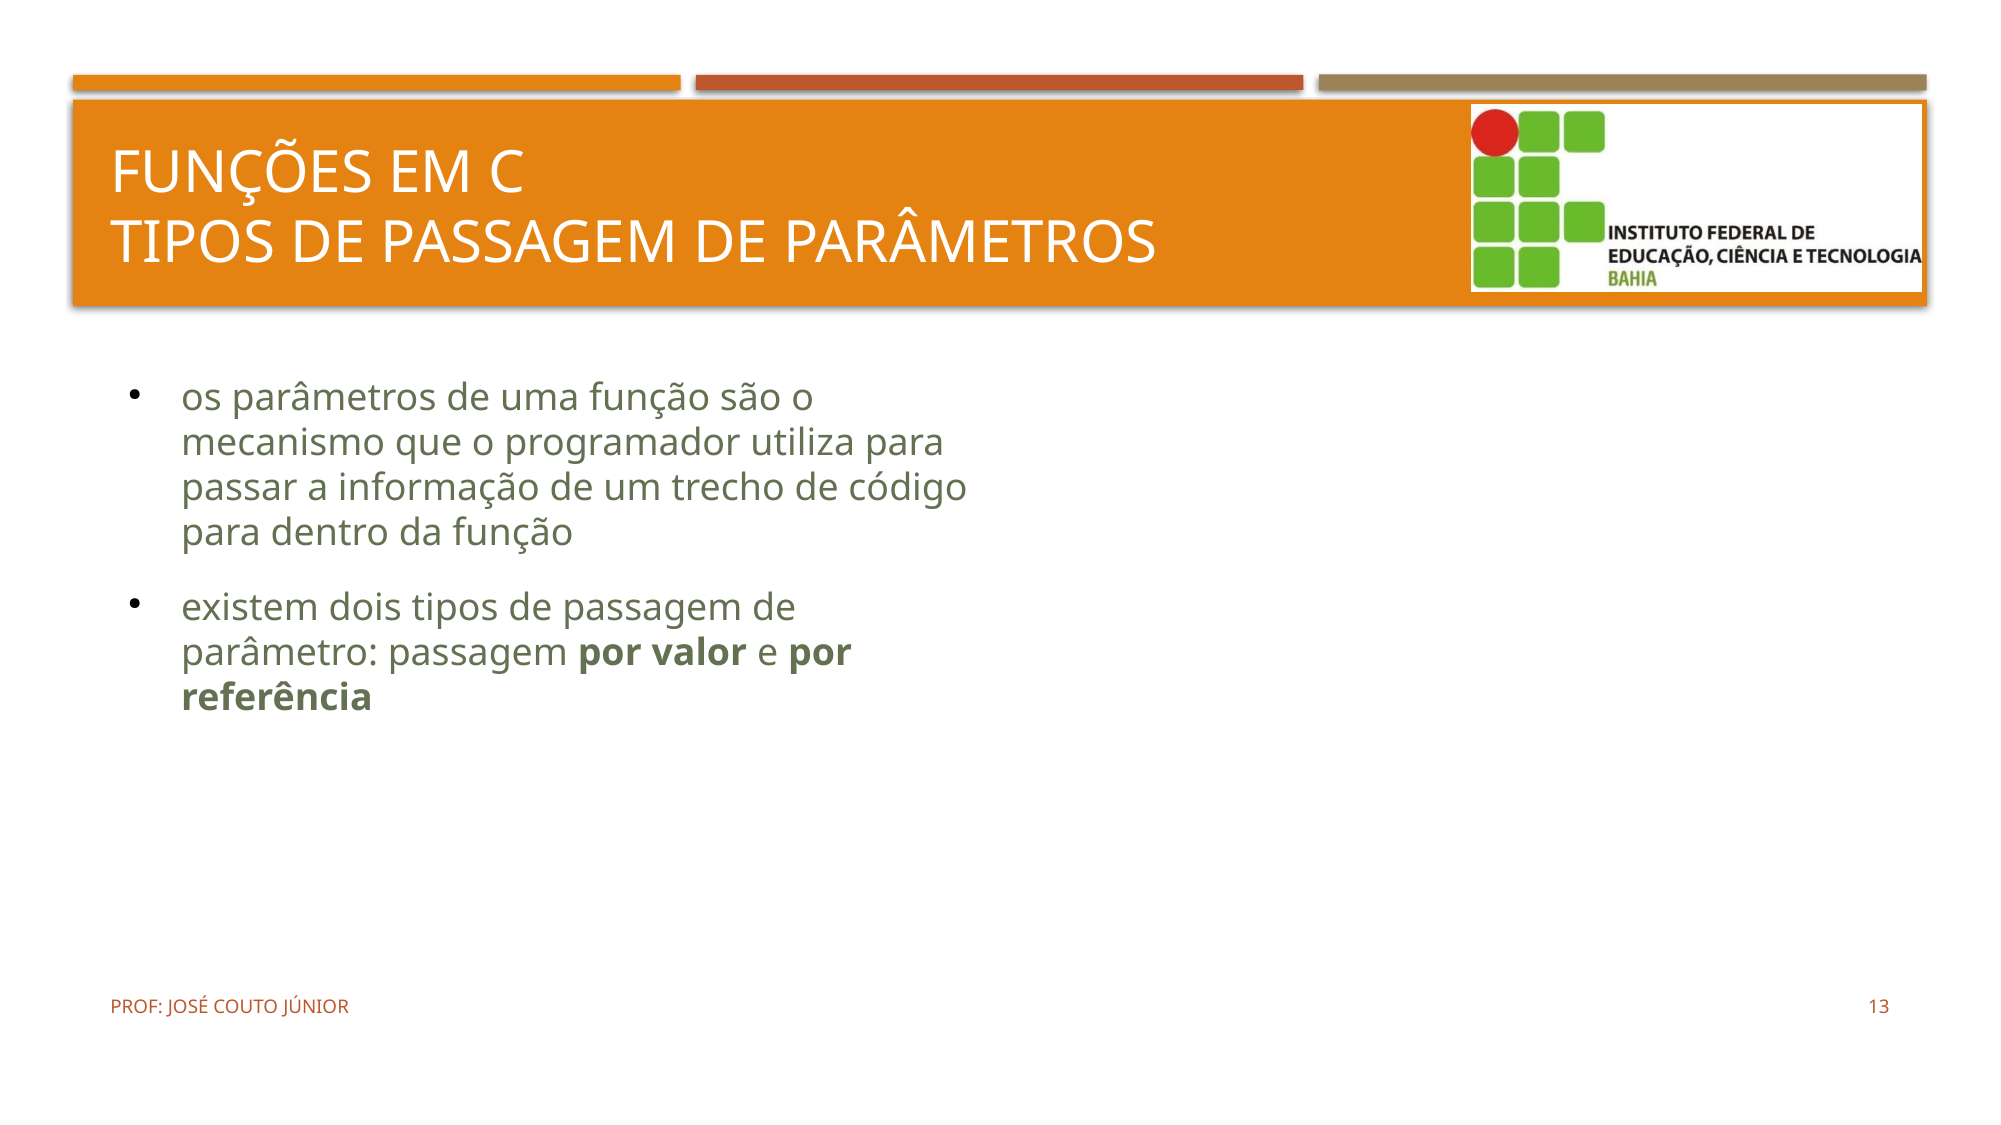

# Funções em C Tipos de passagem de parâmetros
os parâmetros de uma função são o mecanismo que o programador utiliza para passar a informação de um trecho de código para dentro da função
existem dois tipos de passagem de parâmetro: passagem por valor e por referência
Prof: José Couto Júnior
13